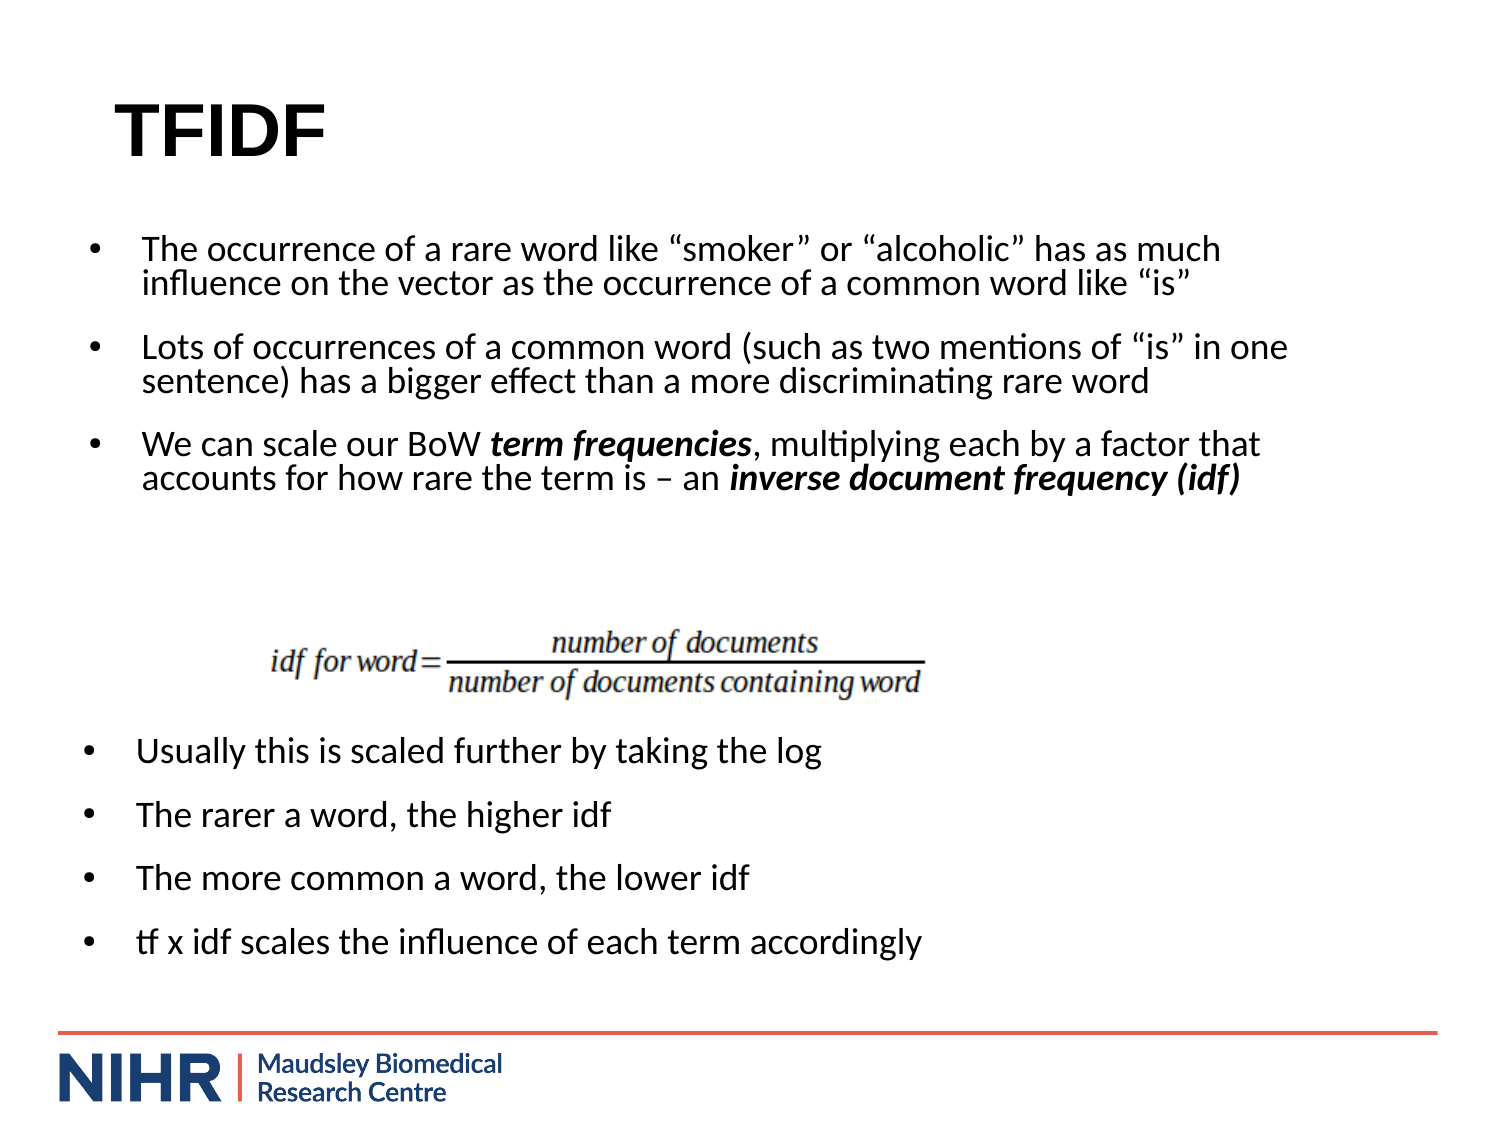

TFIDF
# The occurrence of a rare word like “smoker” or “alcoholic” has as much influence on the vector as the occurrence of a common word like “is”
Lots of occurrences of a common word (such as two mentions of “is” in one sentence) has a bigger effect than a more discriminating rare word
We can scale our BoW term frequencies, multiplying each by a factor that accounts for how rare the term is – an inverse document frequency (idf)
Usually this is scaled further by taking the log
The rarer a word, the higher idf
The more common a word, the lower idf
tf x idf scales the influence of each term accordingly